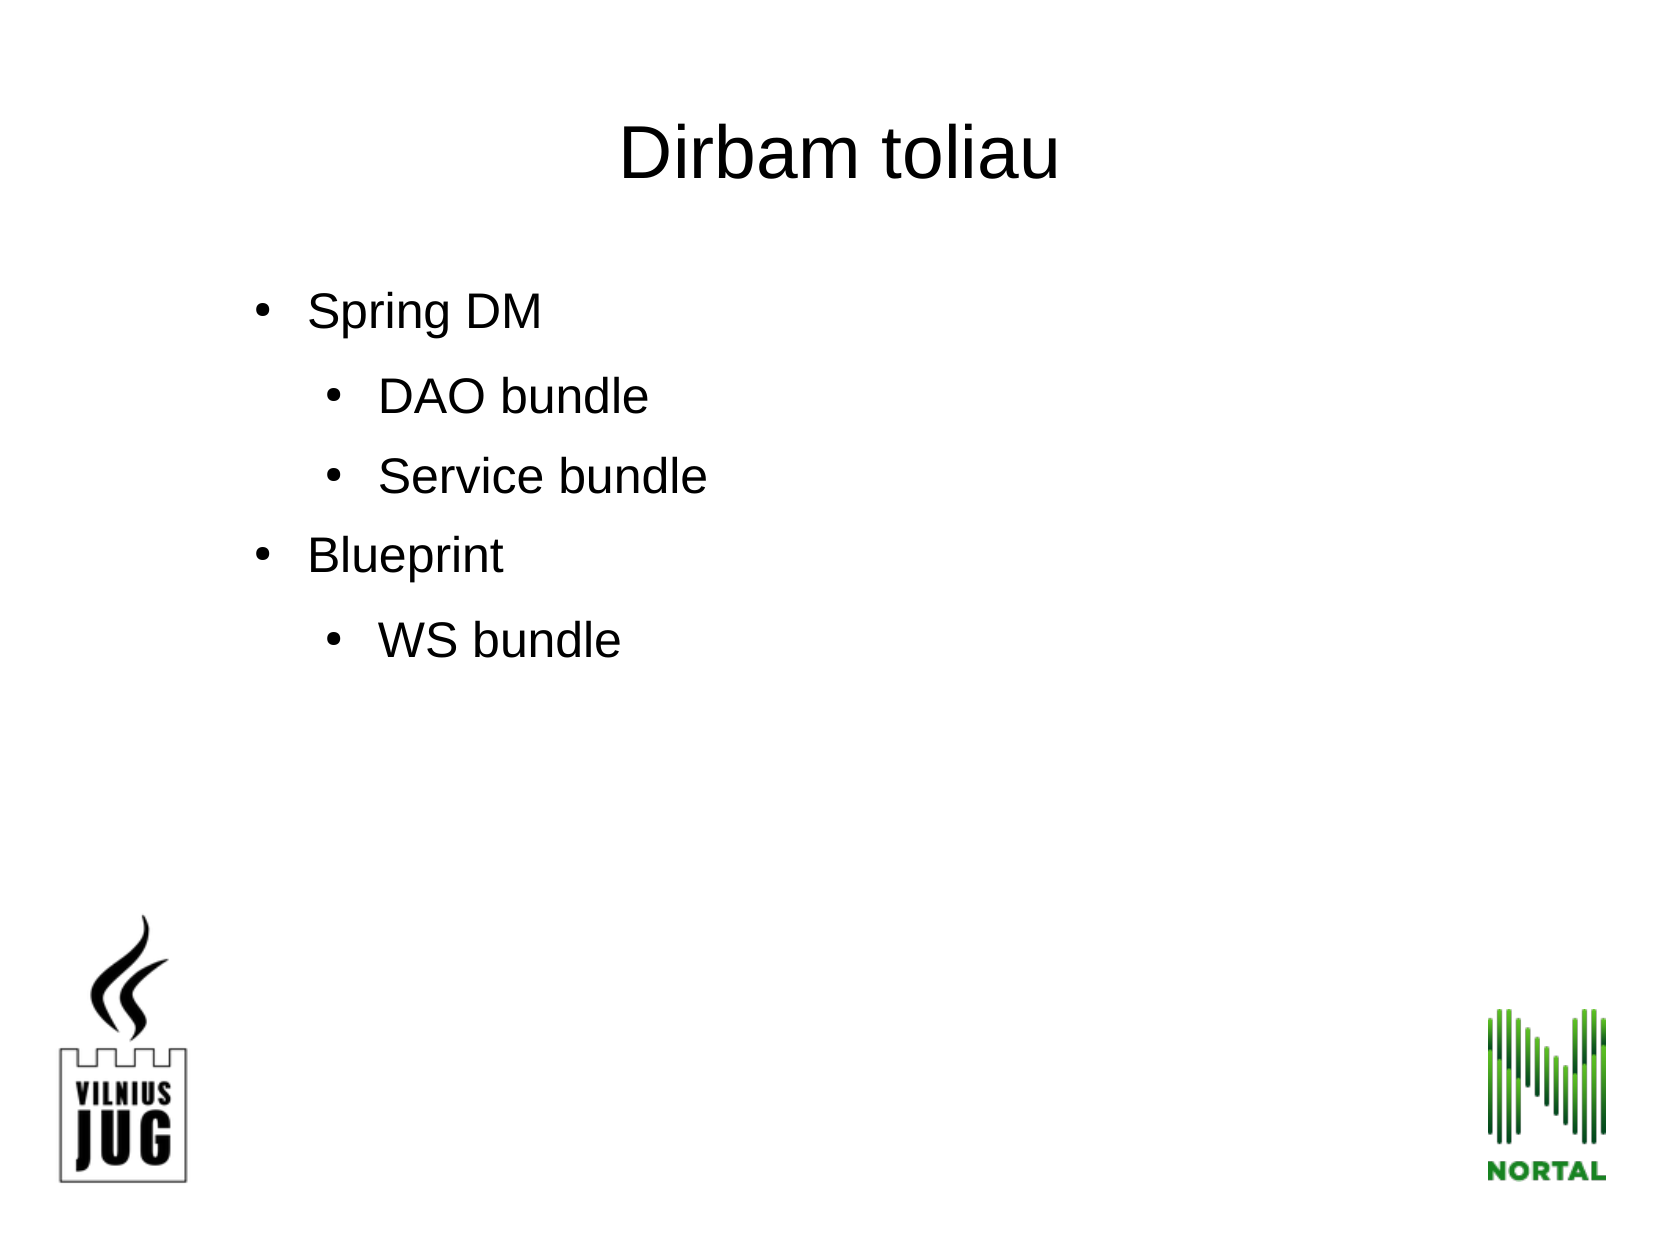

Dirbam toliau
# Spring DM
DAO bundle
Service bundle
Blueprint
WS bundle